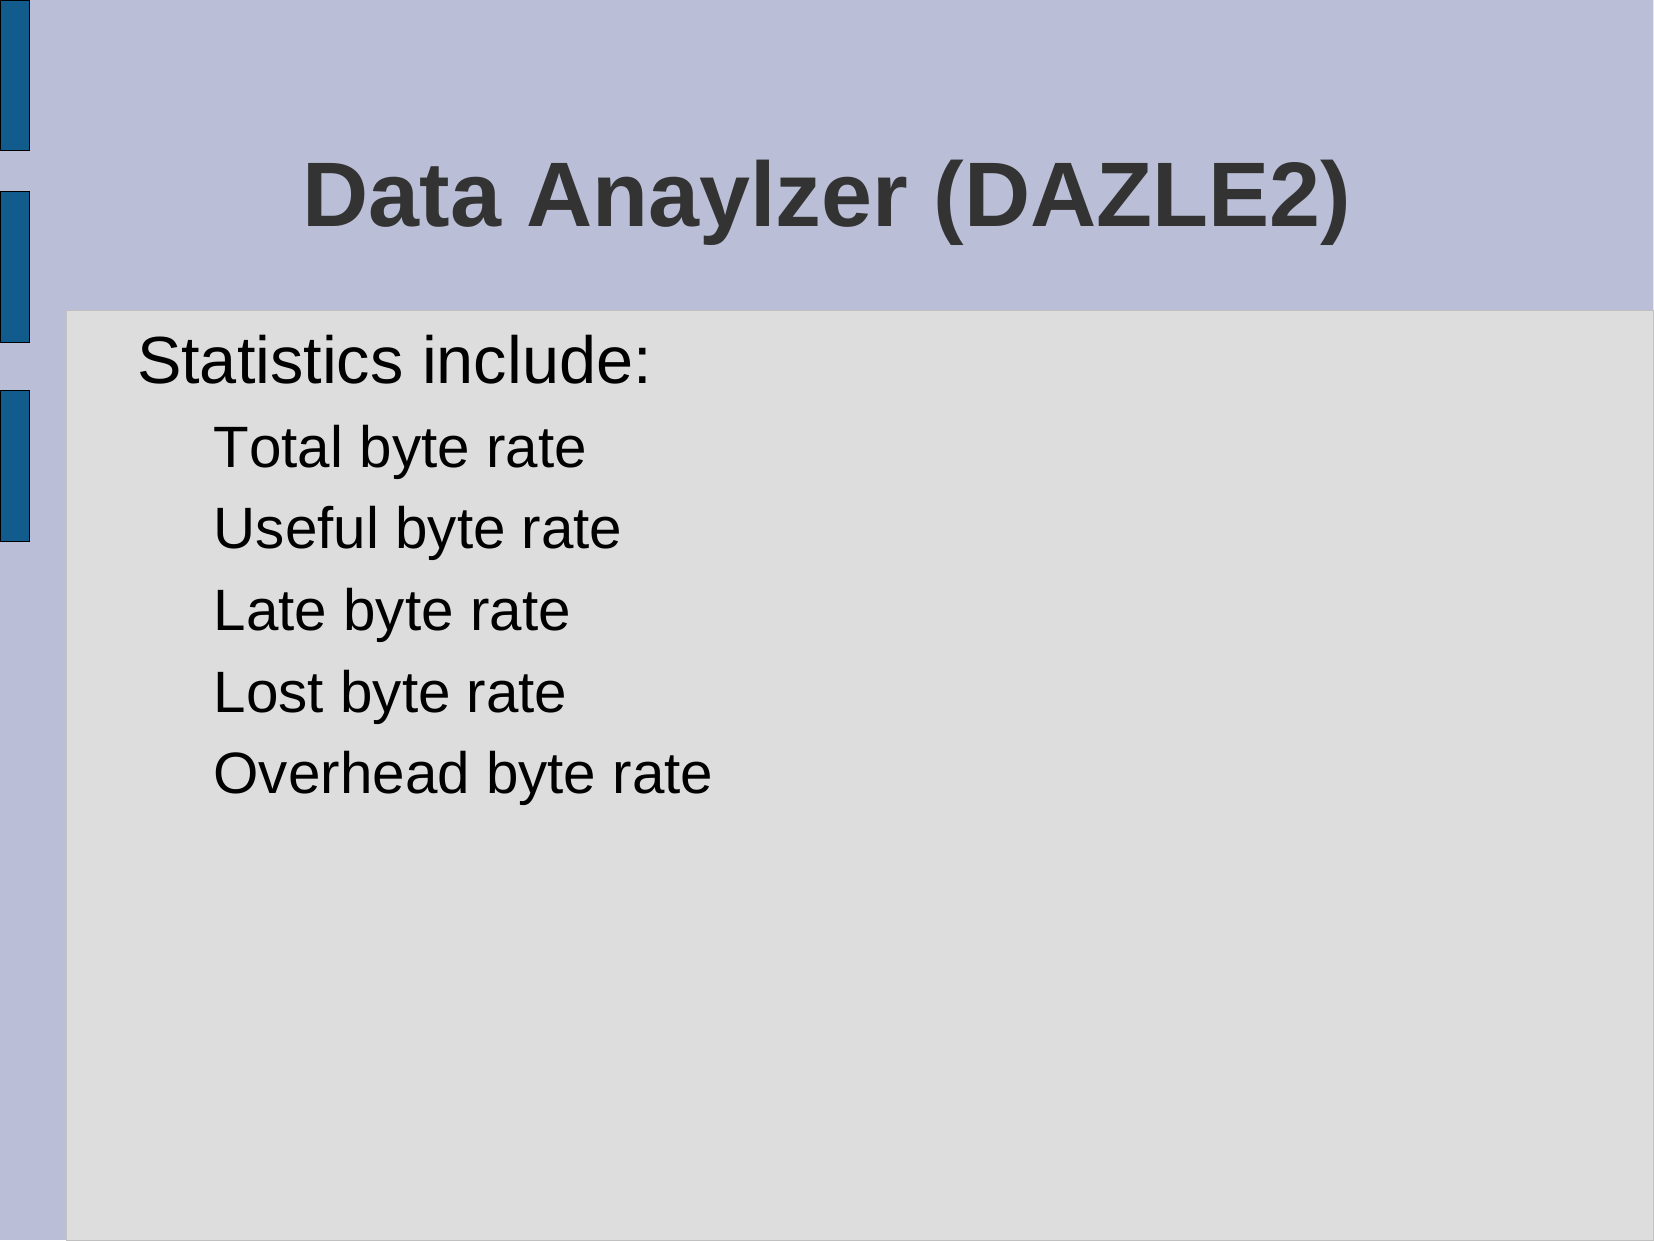

# Data Anaylzer (DAZLE2)
Statistics include:
Total byte rate
Useful byte rate
Late byte rate
Lost byte rate
Overhead byte rate